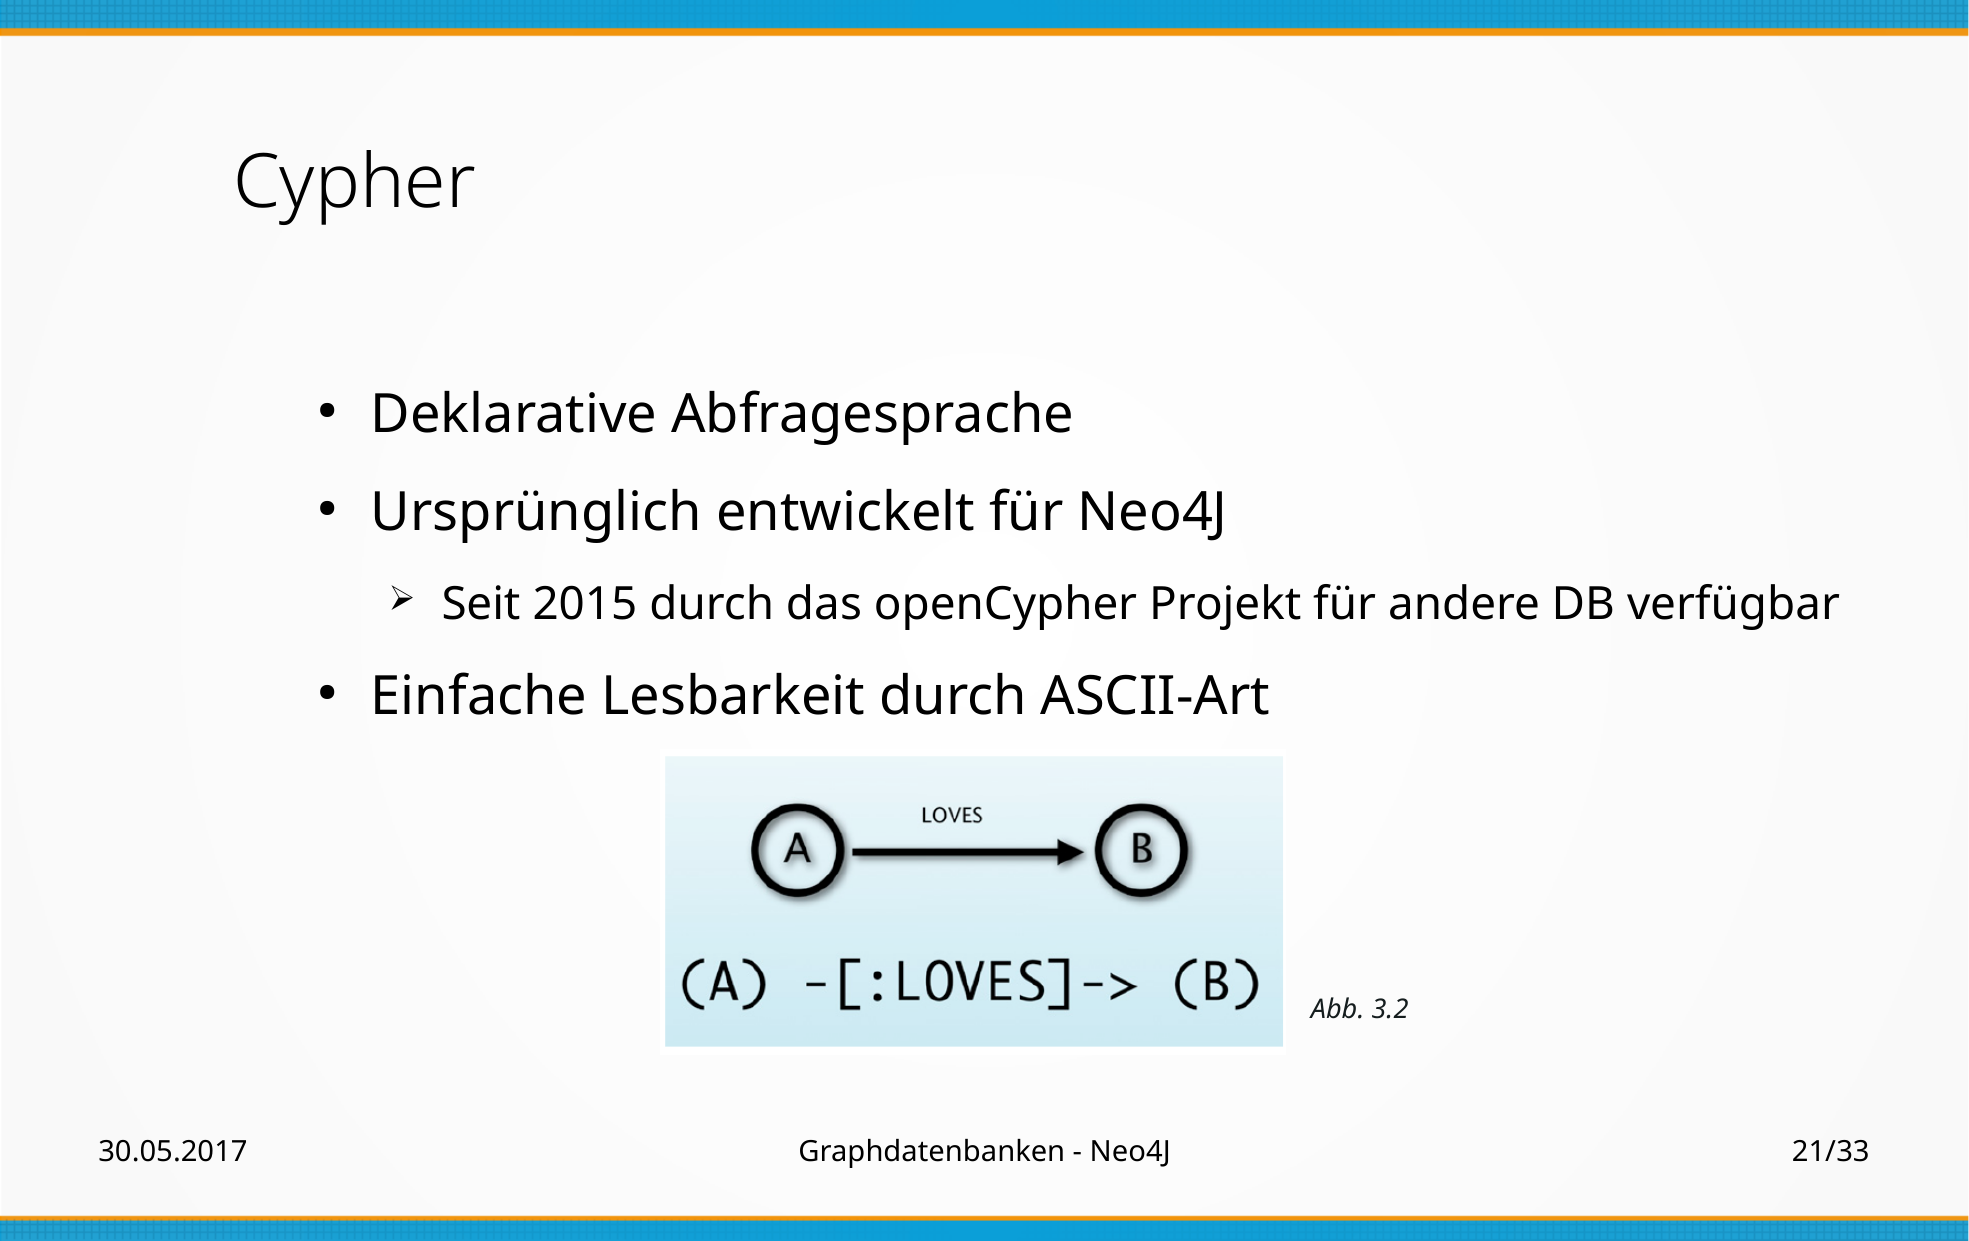

# Cypher
Deklarative Abfragesprache
Ursprünglich entwickelt für Neo4J
Seit 2015 durch das openCypher Projekt für andere DB verfügbar
Einfache Lesbarkeit durch ASCII-Art
Abb. 3.2
30.05.2017
Graphdatenbanken - Neo4J
21